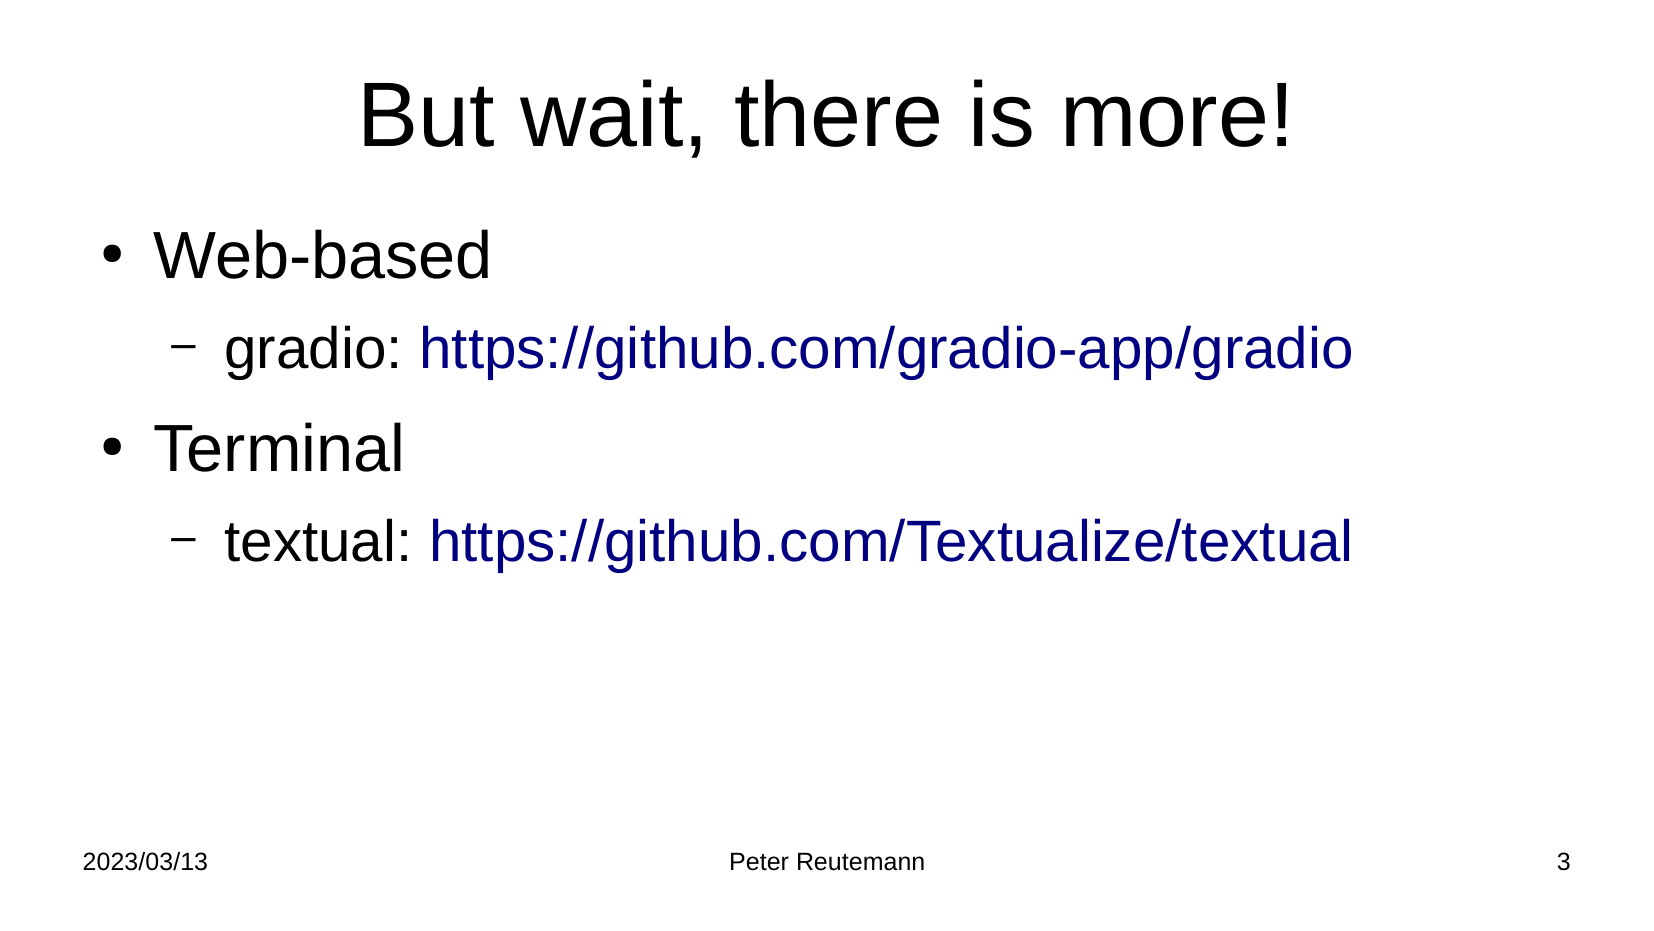

# But wait, there is more!
Web-based
gradio: https://github.com/gradio-app/gradio
Terminal
textual: https://github.com/Textualize/textual
2023/03/13
Peter Reutemann
3